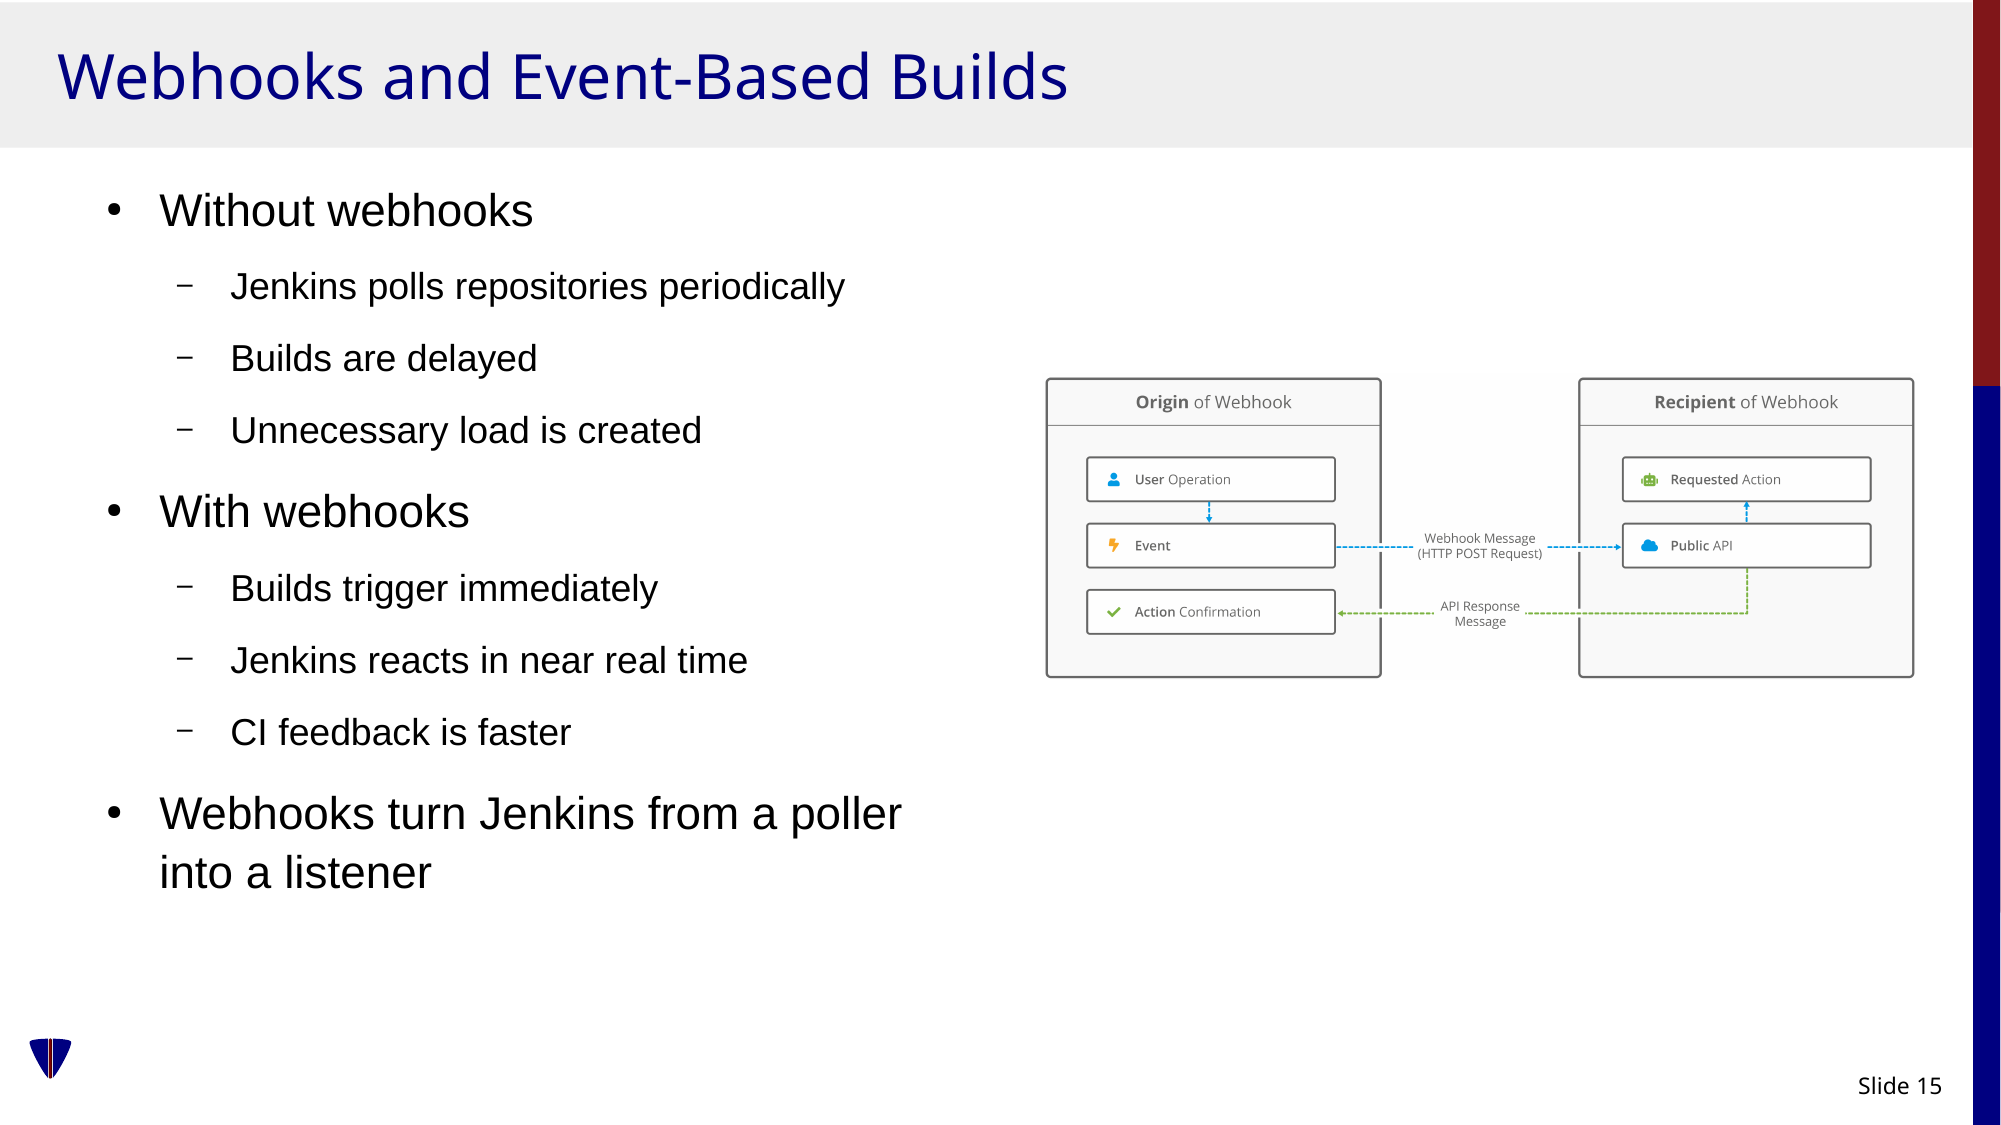

# Webhooks and Event-Based Builds
Without webhooks
Jenkins polls repositories periodically
Builds are delayed
Unnecessary load is created
With webhooks
Builds trigger immediately
Jenkins reacts in near real time
CI feedback is faster
Webhooks turn Jenkins from a poller into a listener